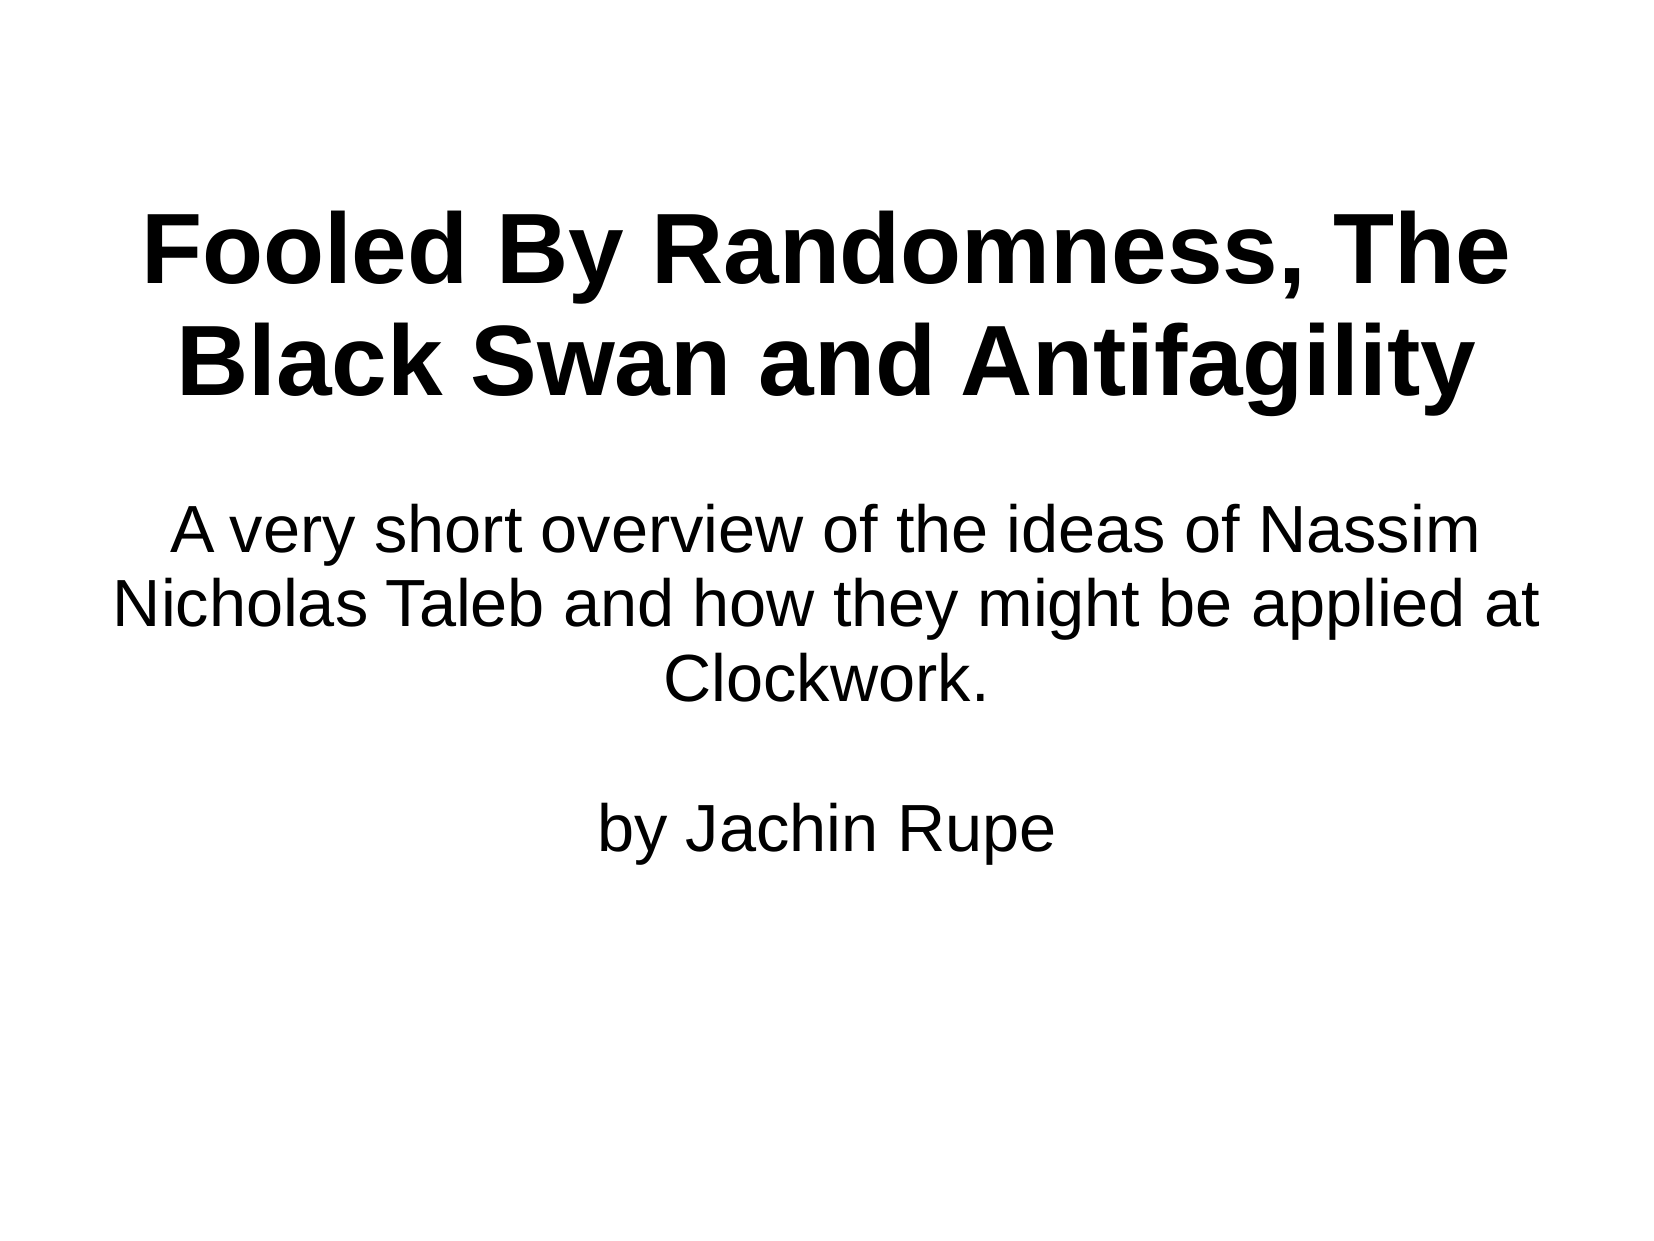

# Fooled By Randomness, The Black Swan and Antifagility
A very short overview of the ideas of Nassim Nicholas Taleb and how they might be applied at Clockwork.
by Jachin Rupe